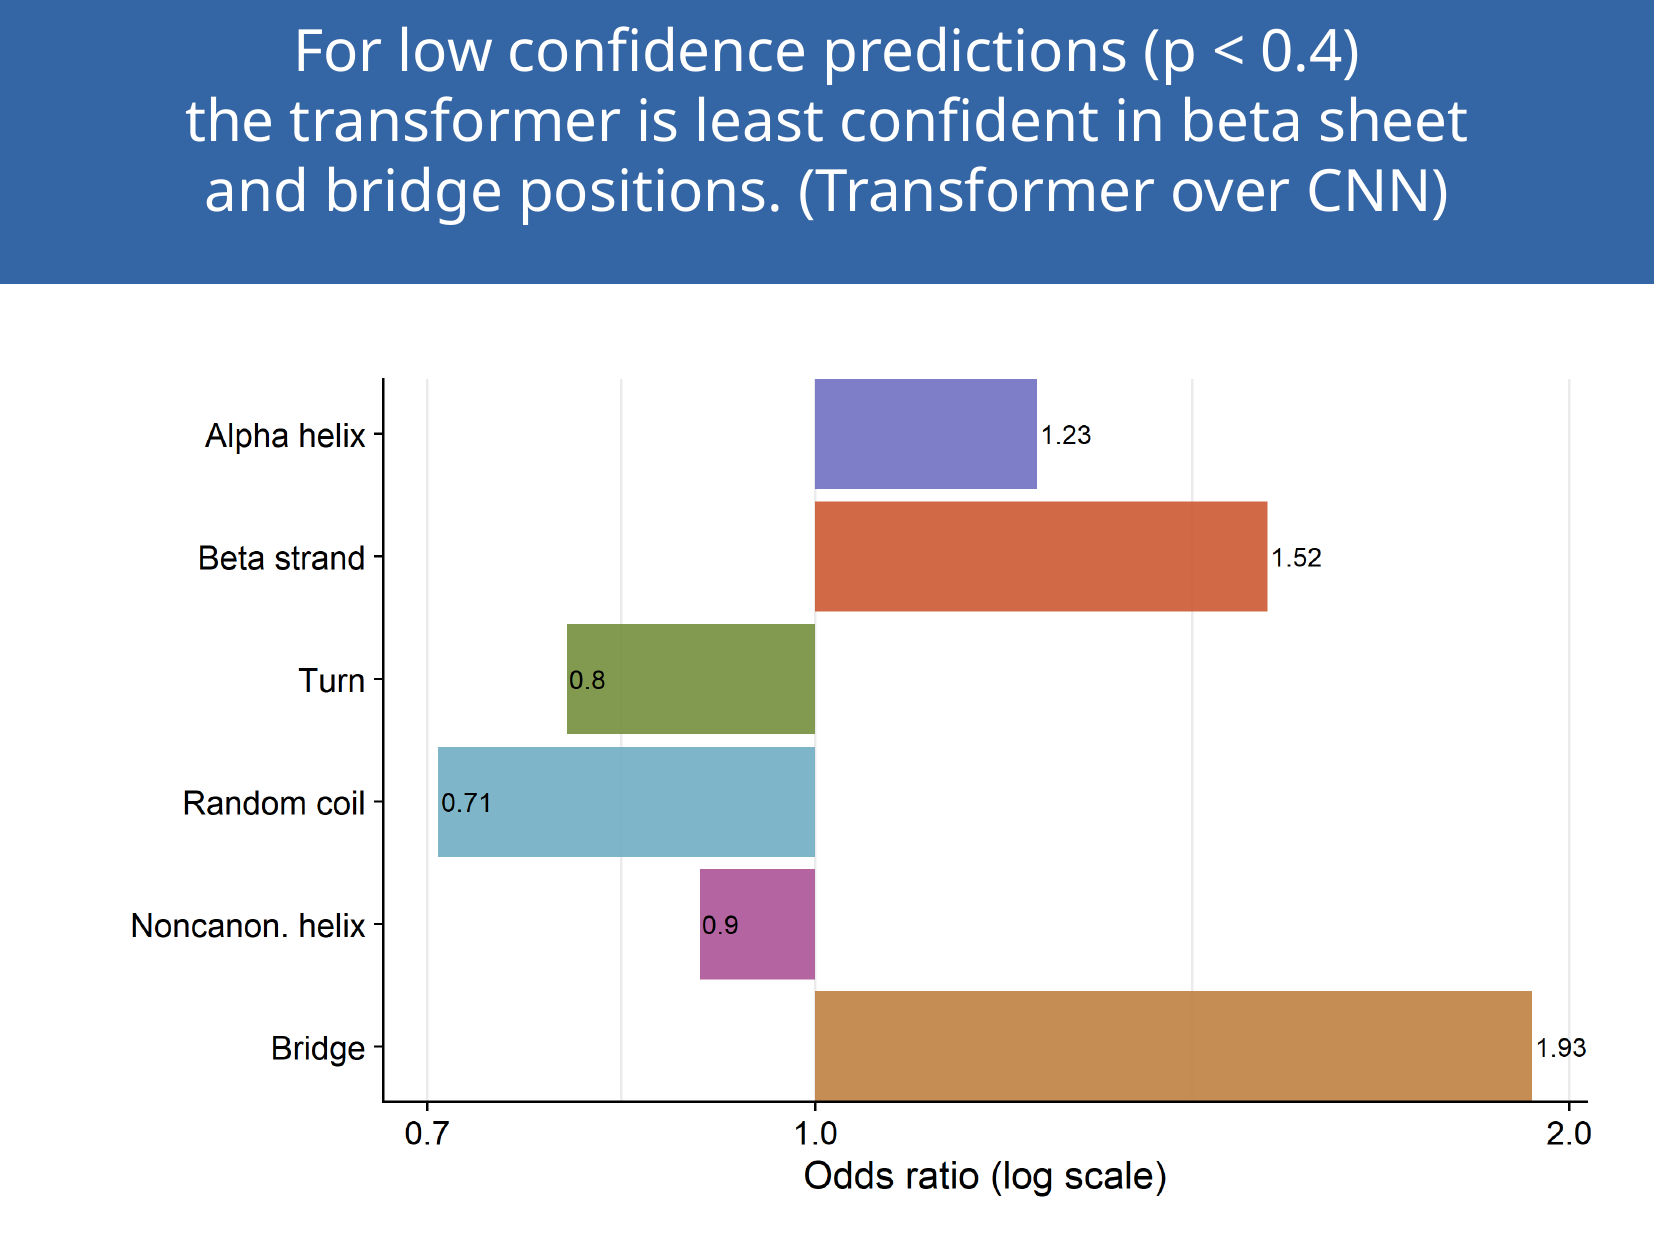

For low confidence predictions (p < 0.4)
 the transformer is least confident in beta sheet
and bridge positions. (Transformer over CNN)